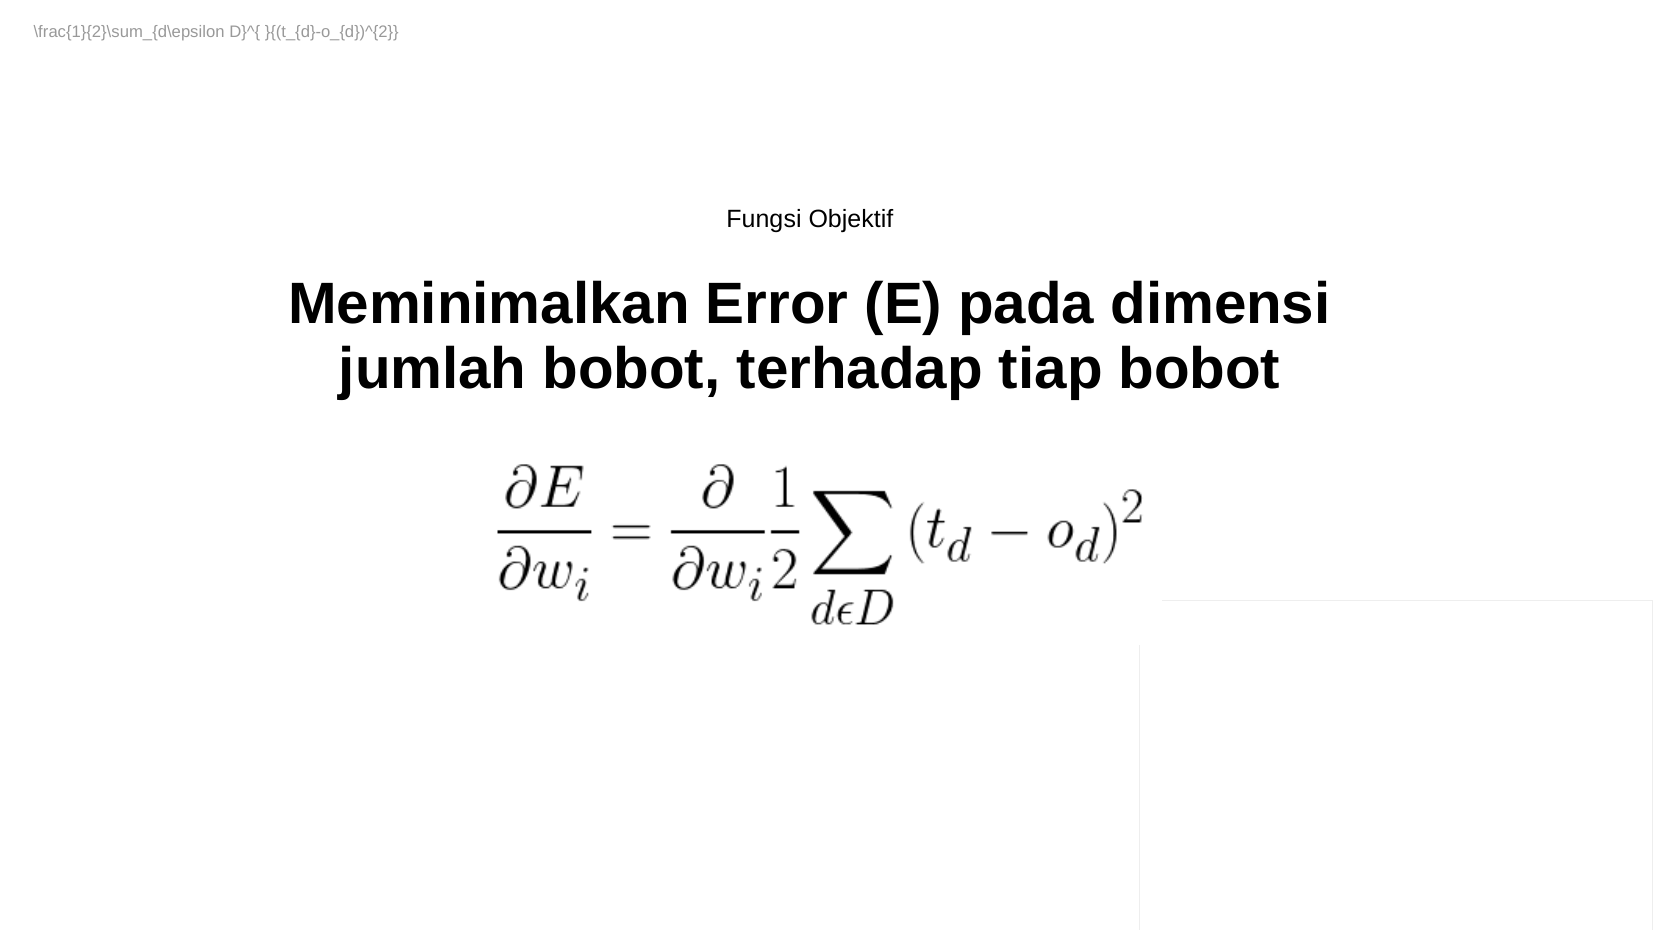

\frac{1}{2}\sum_{d\epsilon D}^{ }{(t_{d}-o_{d})^{2}}
Fungsi Objektif
# Meminimalkan Error (E) pada dimensi jumlah bobot, terhadap tiap bobot